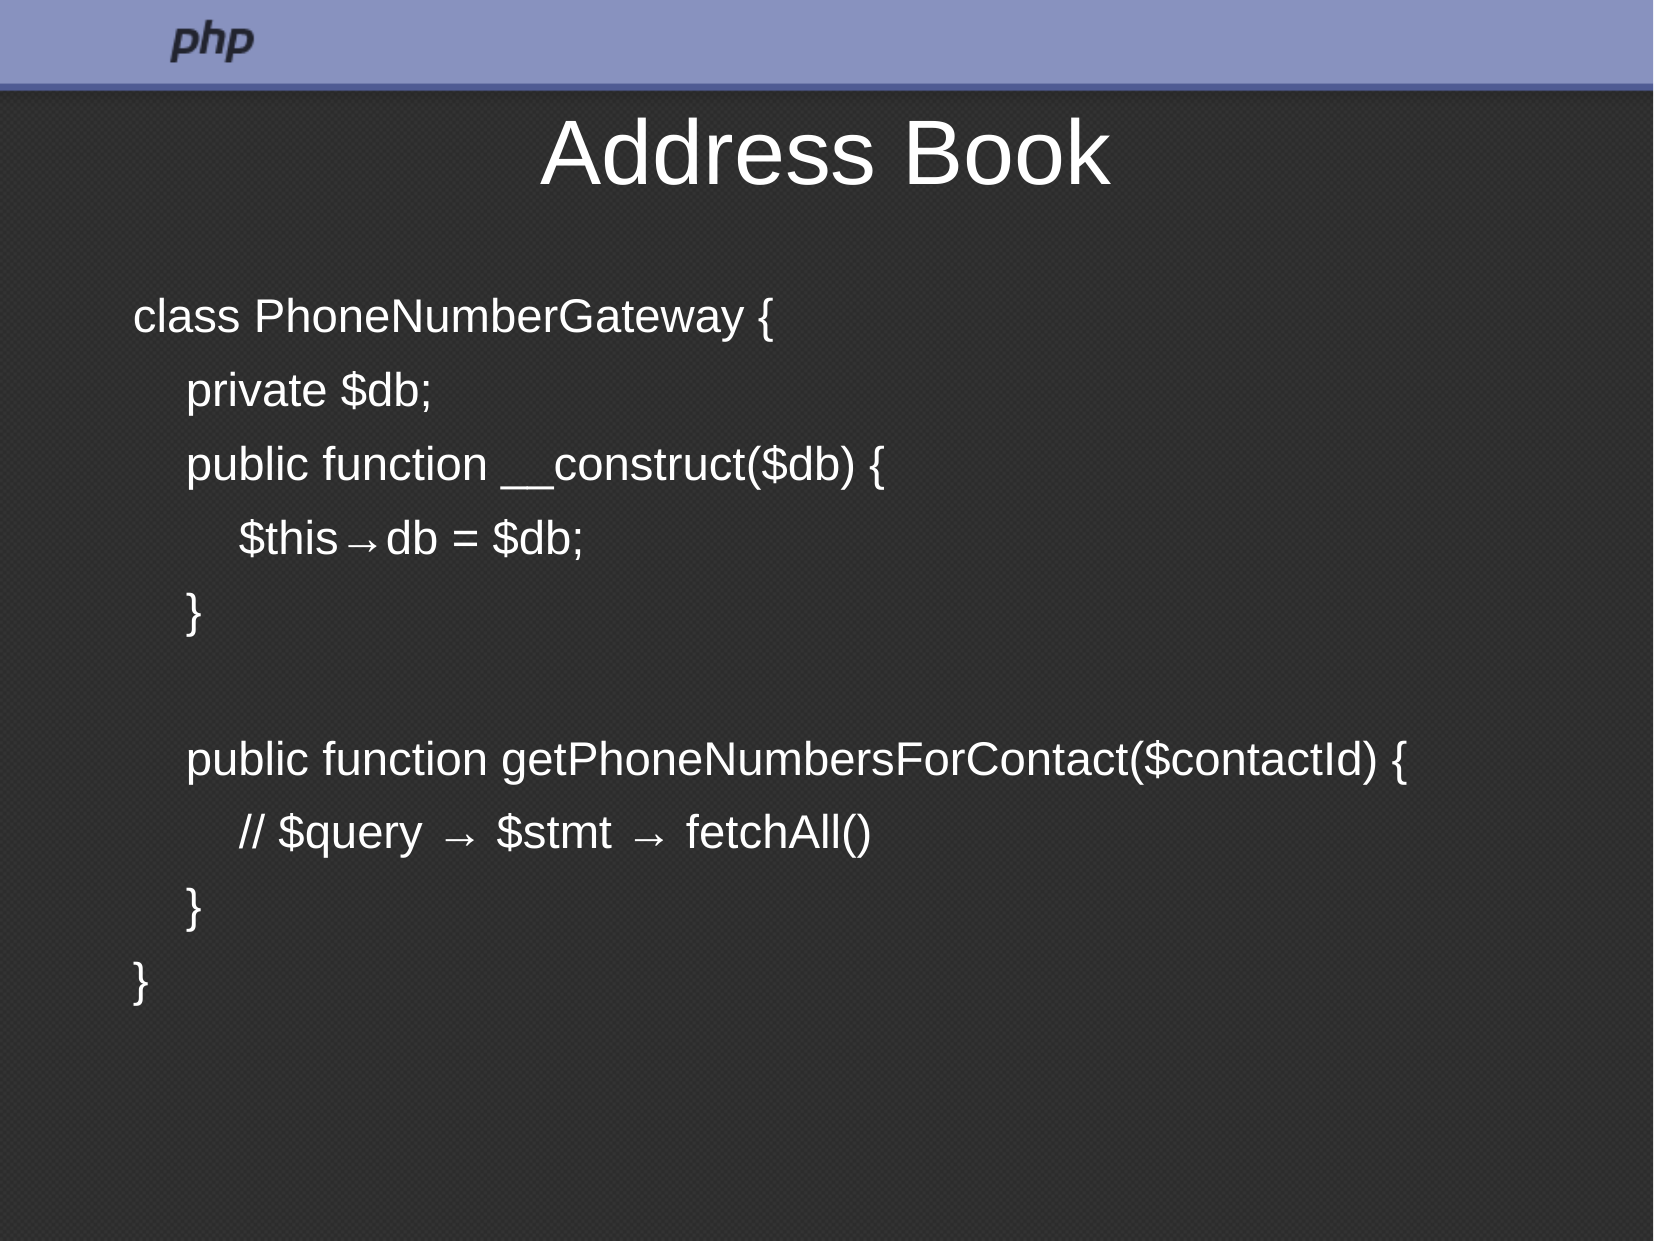

# Address Book
class PhoneNumberGateway {
 private $db;
 public function __construct($db) {
 $this→db = $db;
 }
 public function getPhoneNumbersForContact($contactId) {
 // $query → $stmt → fetchAll()
 }
}